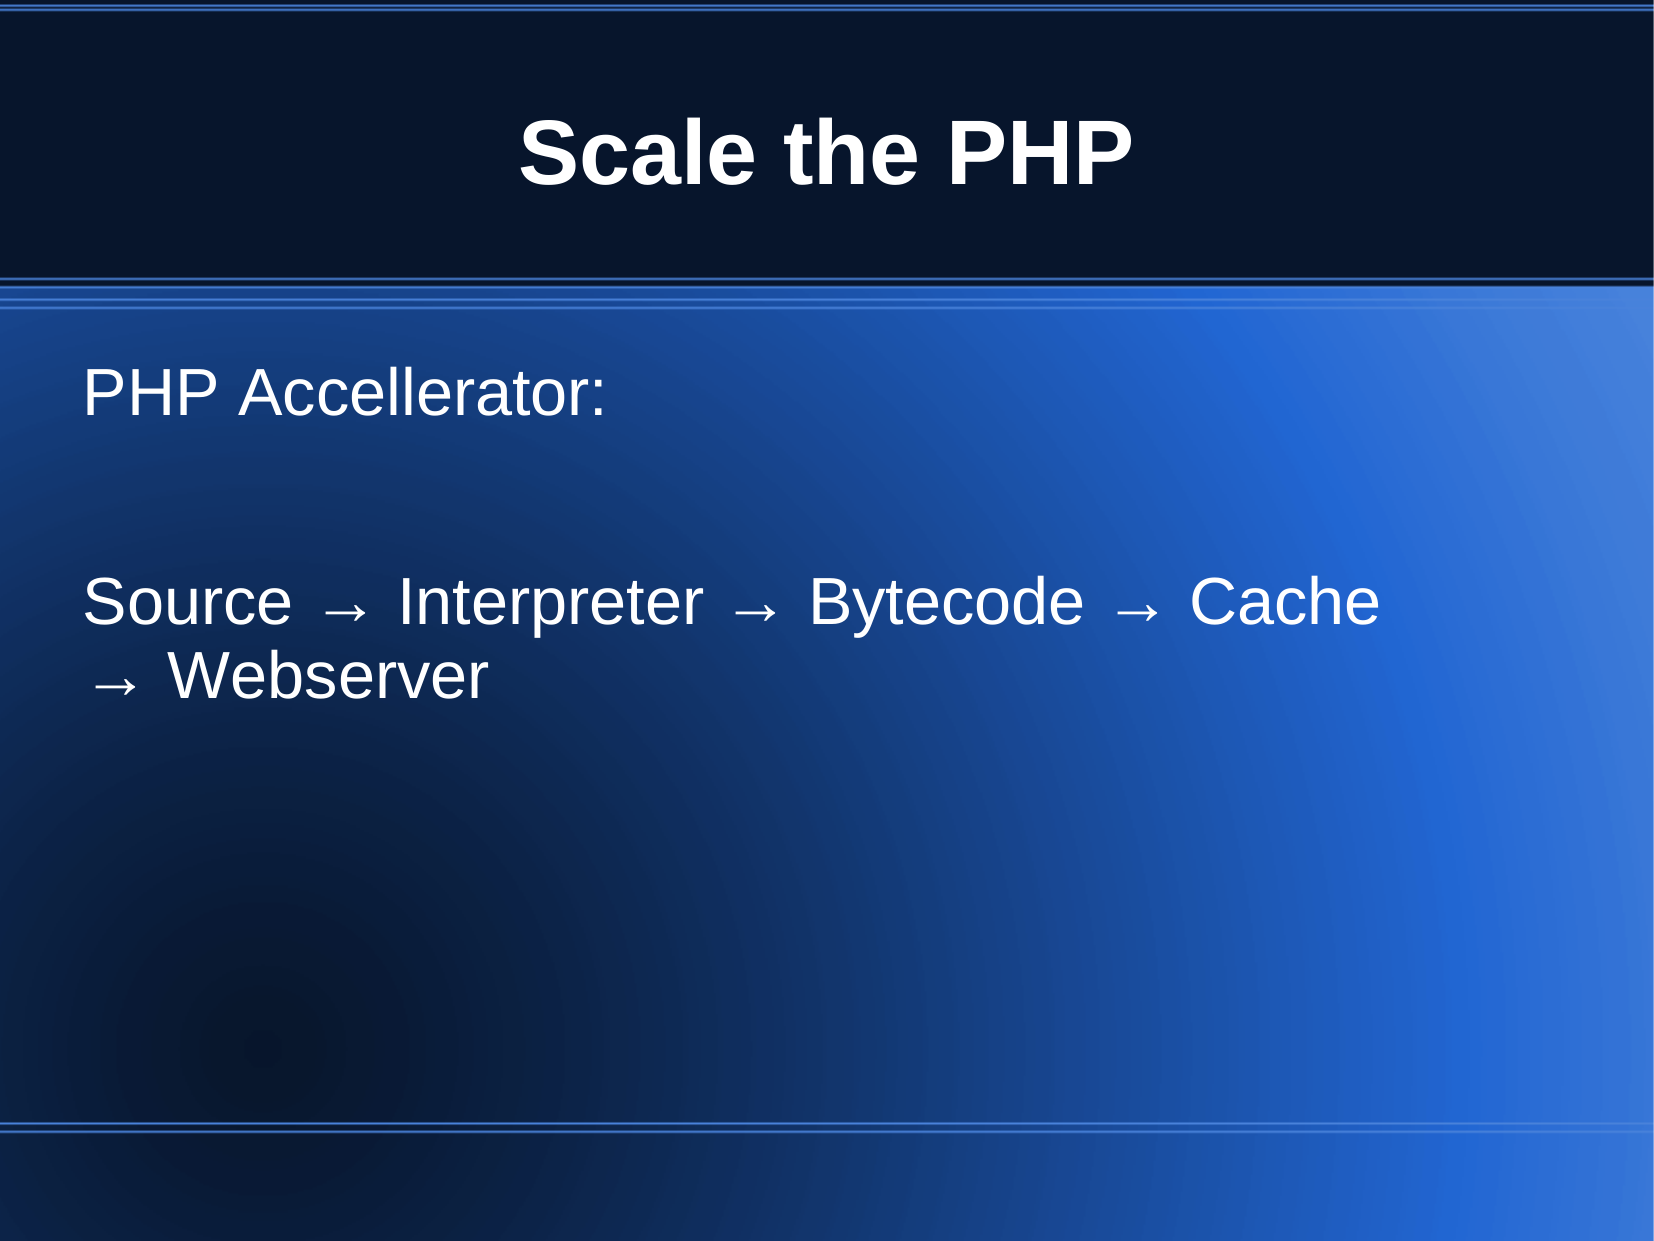

# Scale the PHP
PHP Accellerator:
Source → Interpreter → Bytecode → Cache
→ Webserver